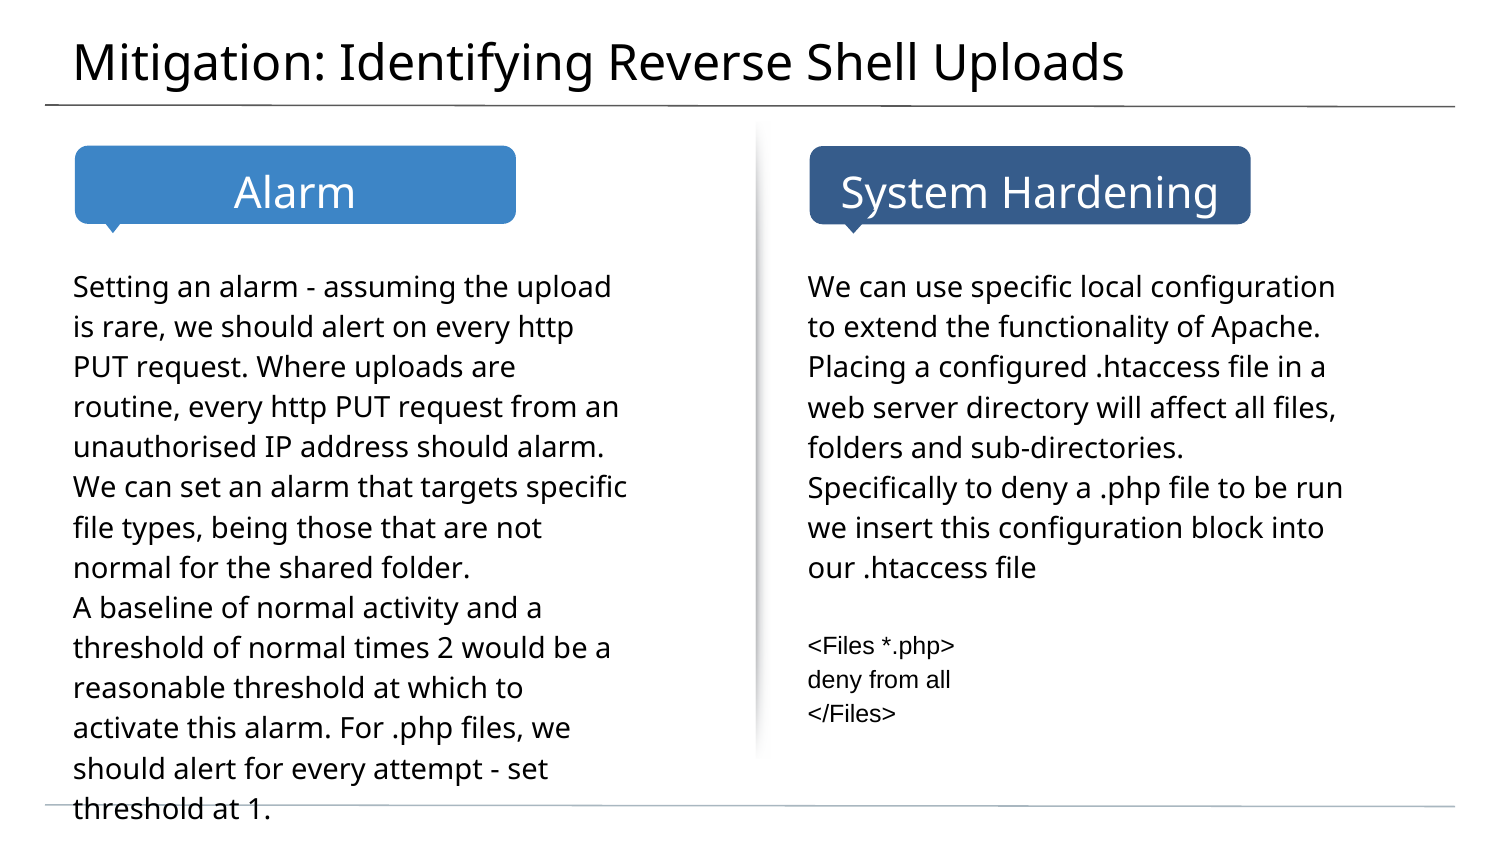

# Mitigation: Identifying Reverse Shell Uploads
Setting an alarm - assuming the upload is rare, we should alert on every http PUT request. Where uploads are routine, every http PUT request from an unauthorised IP address should alarm.
We can set an alarm that targets specific file types, being those that are not normal for the shared folder.
A baseline of normal activity and a threshold of normal times 2 would be a reasonable threshold at which to activate this alarm. For .php files, we should alert for every attempt - set threshold at 1.
We can use specific local configuration to extend the functionality of Apache. Placing a configured .htaccess file in a web server directory will affect all files, folders and sub-directories.
Specifically to deny a .php file to be run we insert this configuration block into our .htaccess file
<Files *.php>
deny from all
</Files>